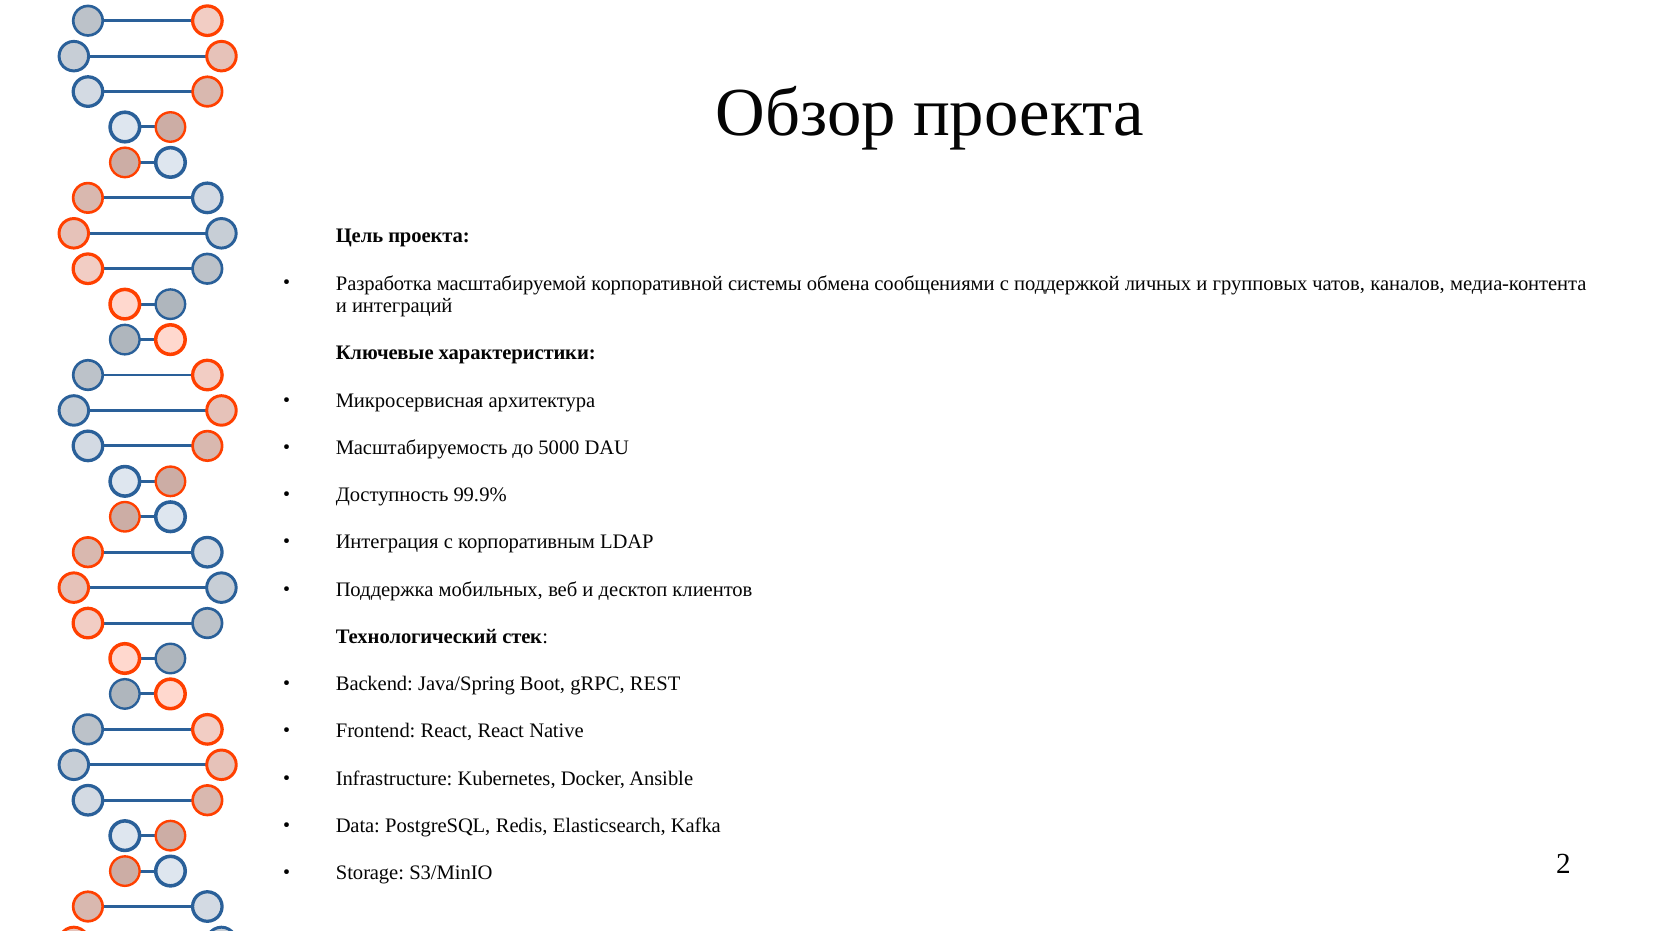

# Обзор проекта
Цель проекта:
Разработка масштабируемой корпоративной системы обмена сообщениями с поддержкой личных и групповых чатов, каналов, медиа-контента и интеграций
Ключевые характеристики:
Микросервисная архитектура
Масштабируемость до 5000 DAU
Доступность 99.9%
Интеграция с корпоративным LDAP
Поддержка мобильных, веб и десктоп клиентов
Технологический стек:
Backend: Java/Spring Boot, gRPC, REST
Frontend: React, React Native
Infrastructure: Kubernetes, Docker, Ansible
Data: PostgreSQL, Redis, Elasticsearch, Kafka
Storage: S3/MinIO
2